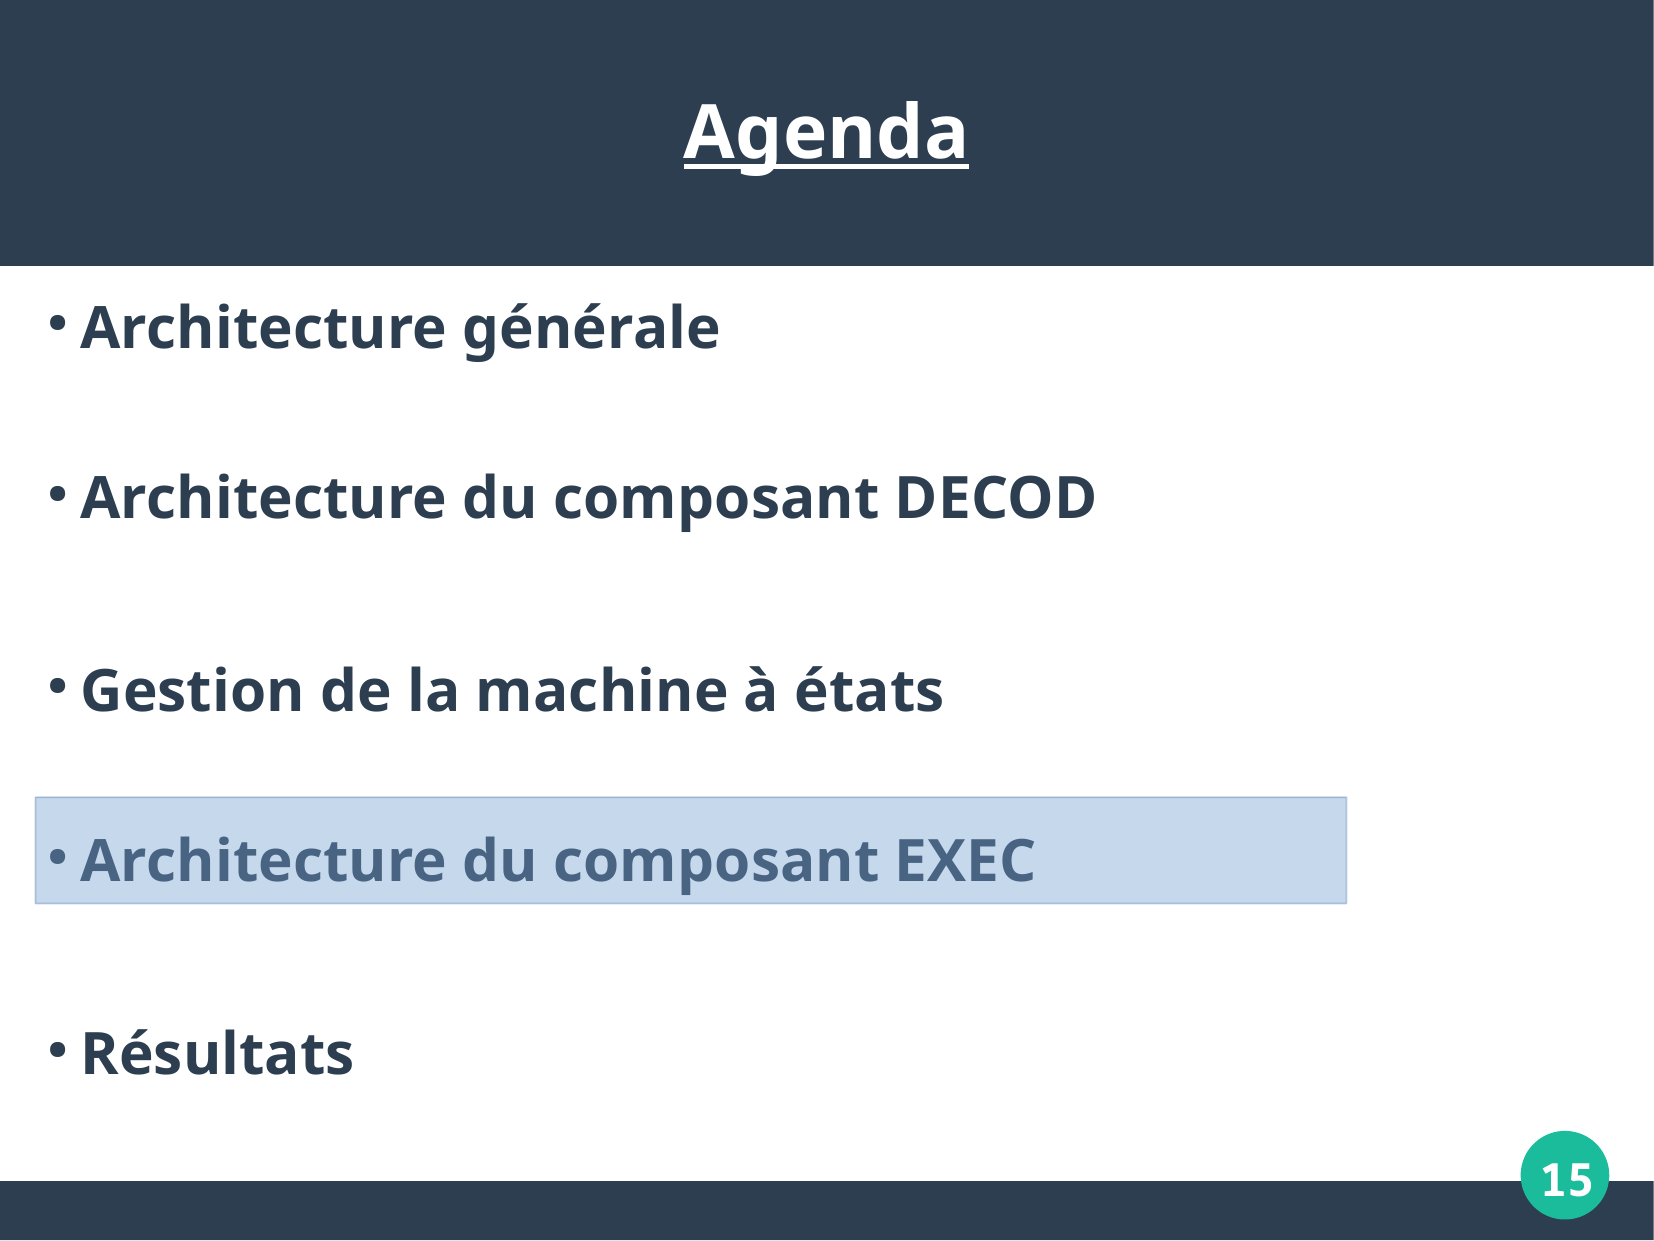

# Agenda
 Architecture générale
 Architecture du composant DECOD
 Gestion de la machine à états
 Architecture du composant EXEC
 Résultats
15